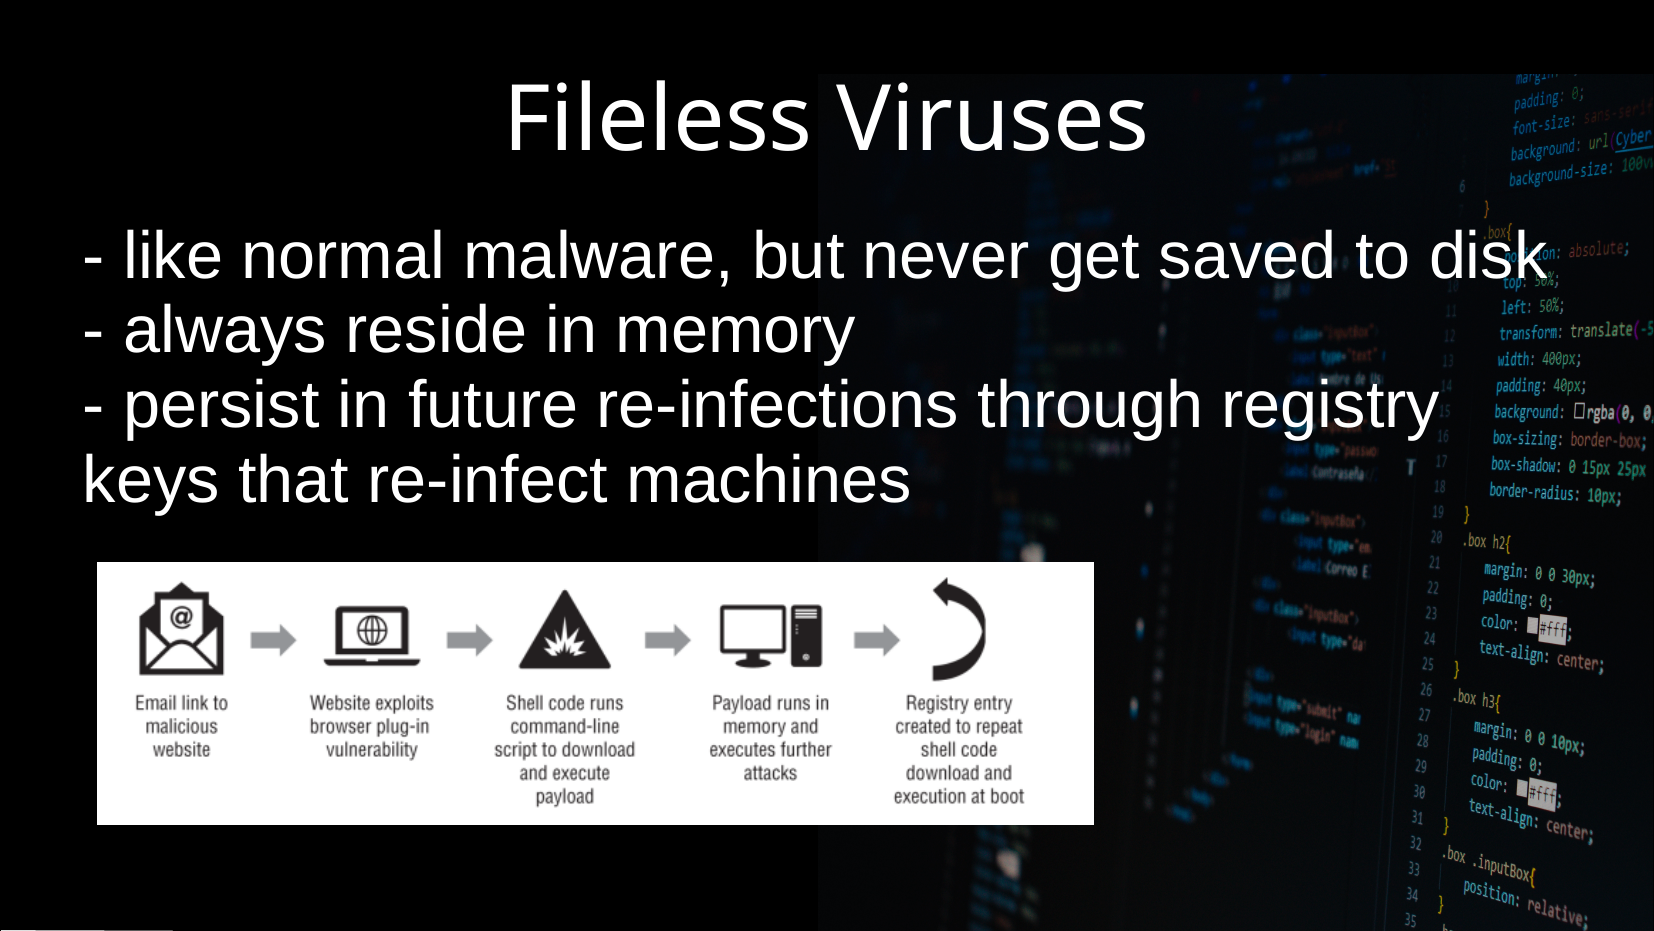

# Fileless Viruses
- like normal malware, but never get saved to disk
- always reside in memory
- persist in future re-infections through registry keys that re-infect machines